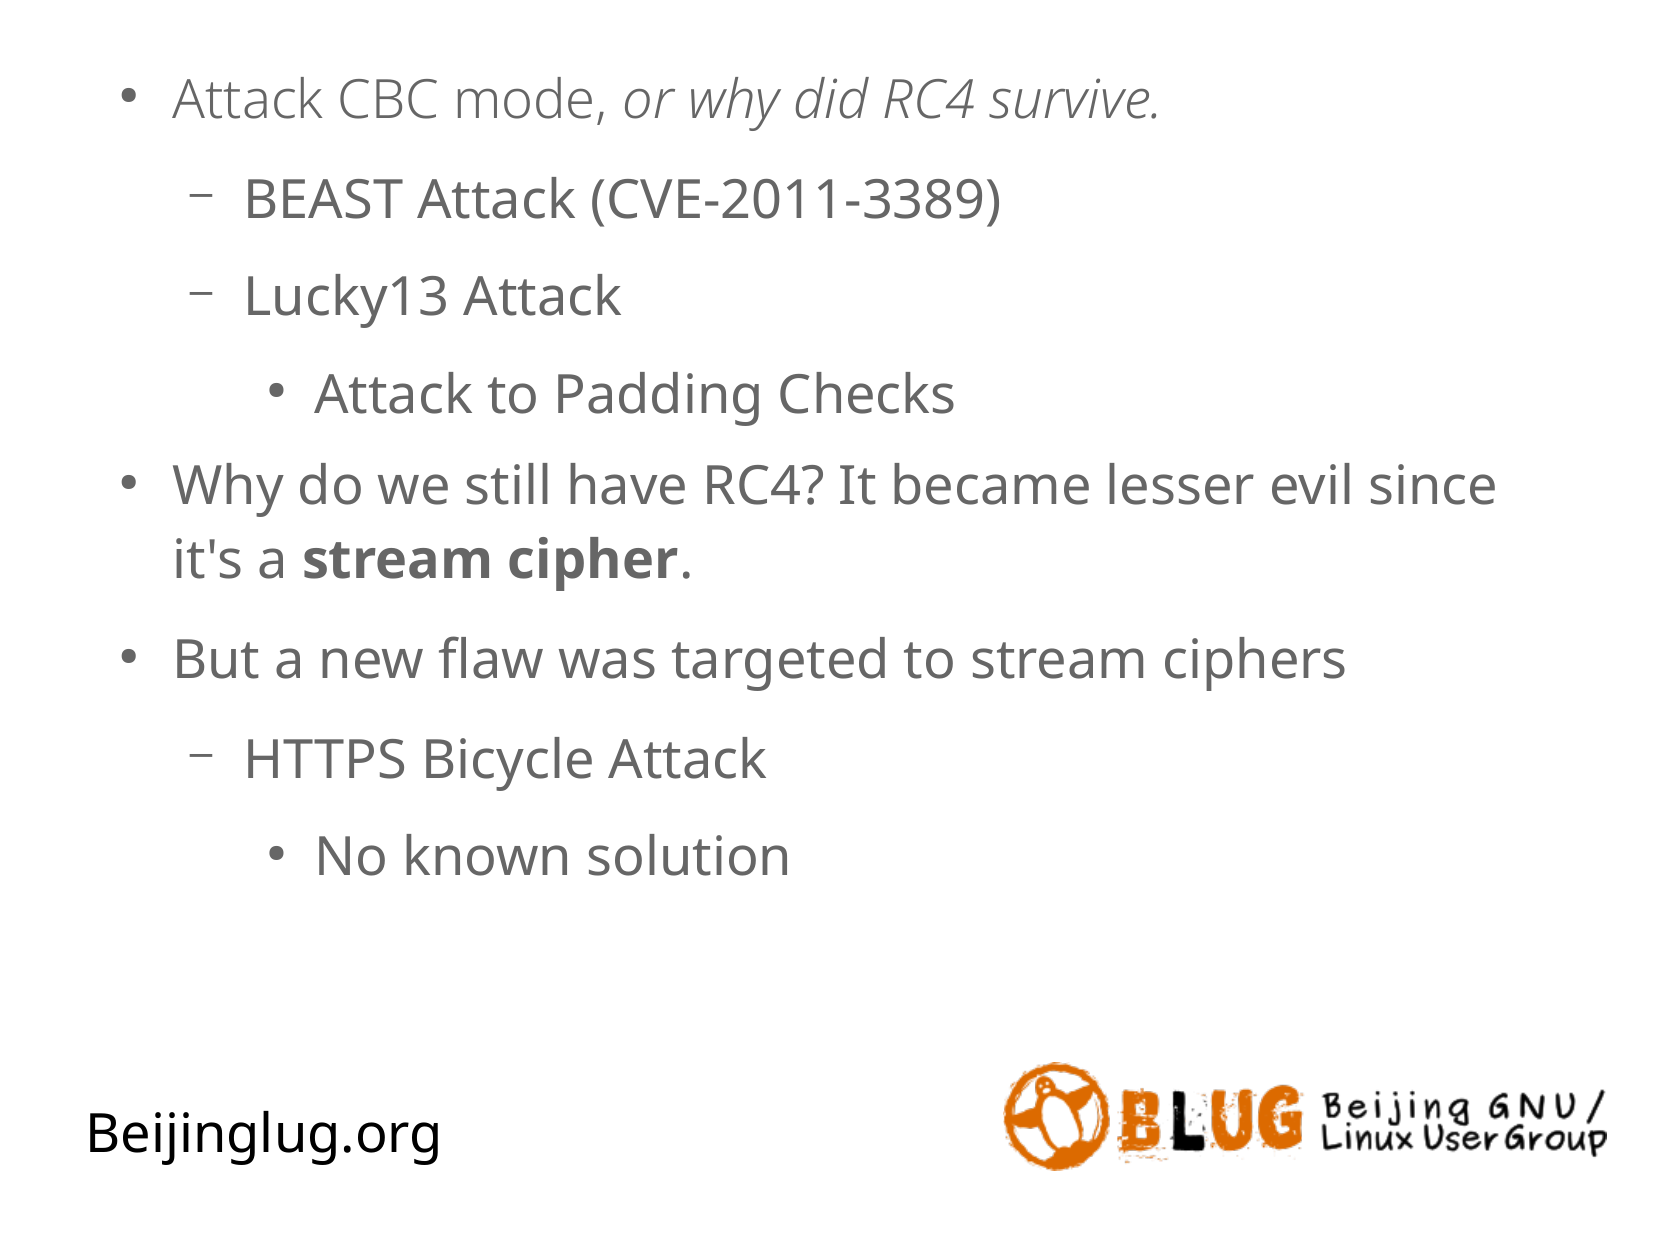

# Attack CBC mode, or why did RC4 survive.
BEAST Attack (CVE-2011-3389)
Lucky13 Attack
Attack to Padding Checks
Why do we still have RC4? It became lesser evil since it's a stream cipher.
But a new flaw was targeted to stream ciphers
HTTPS Bicycle Attack
No known solution